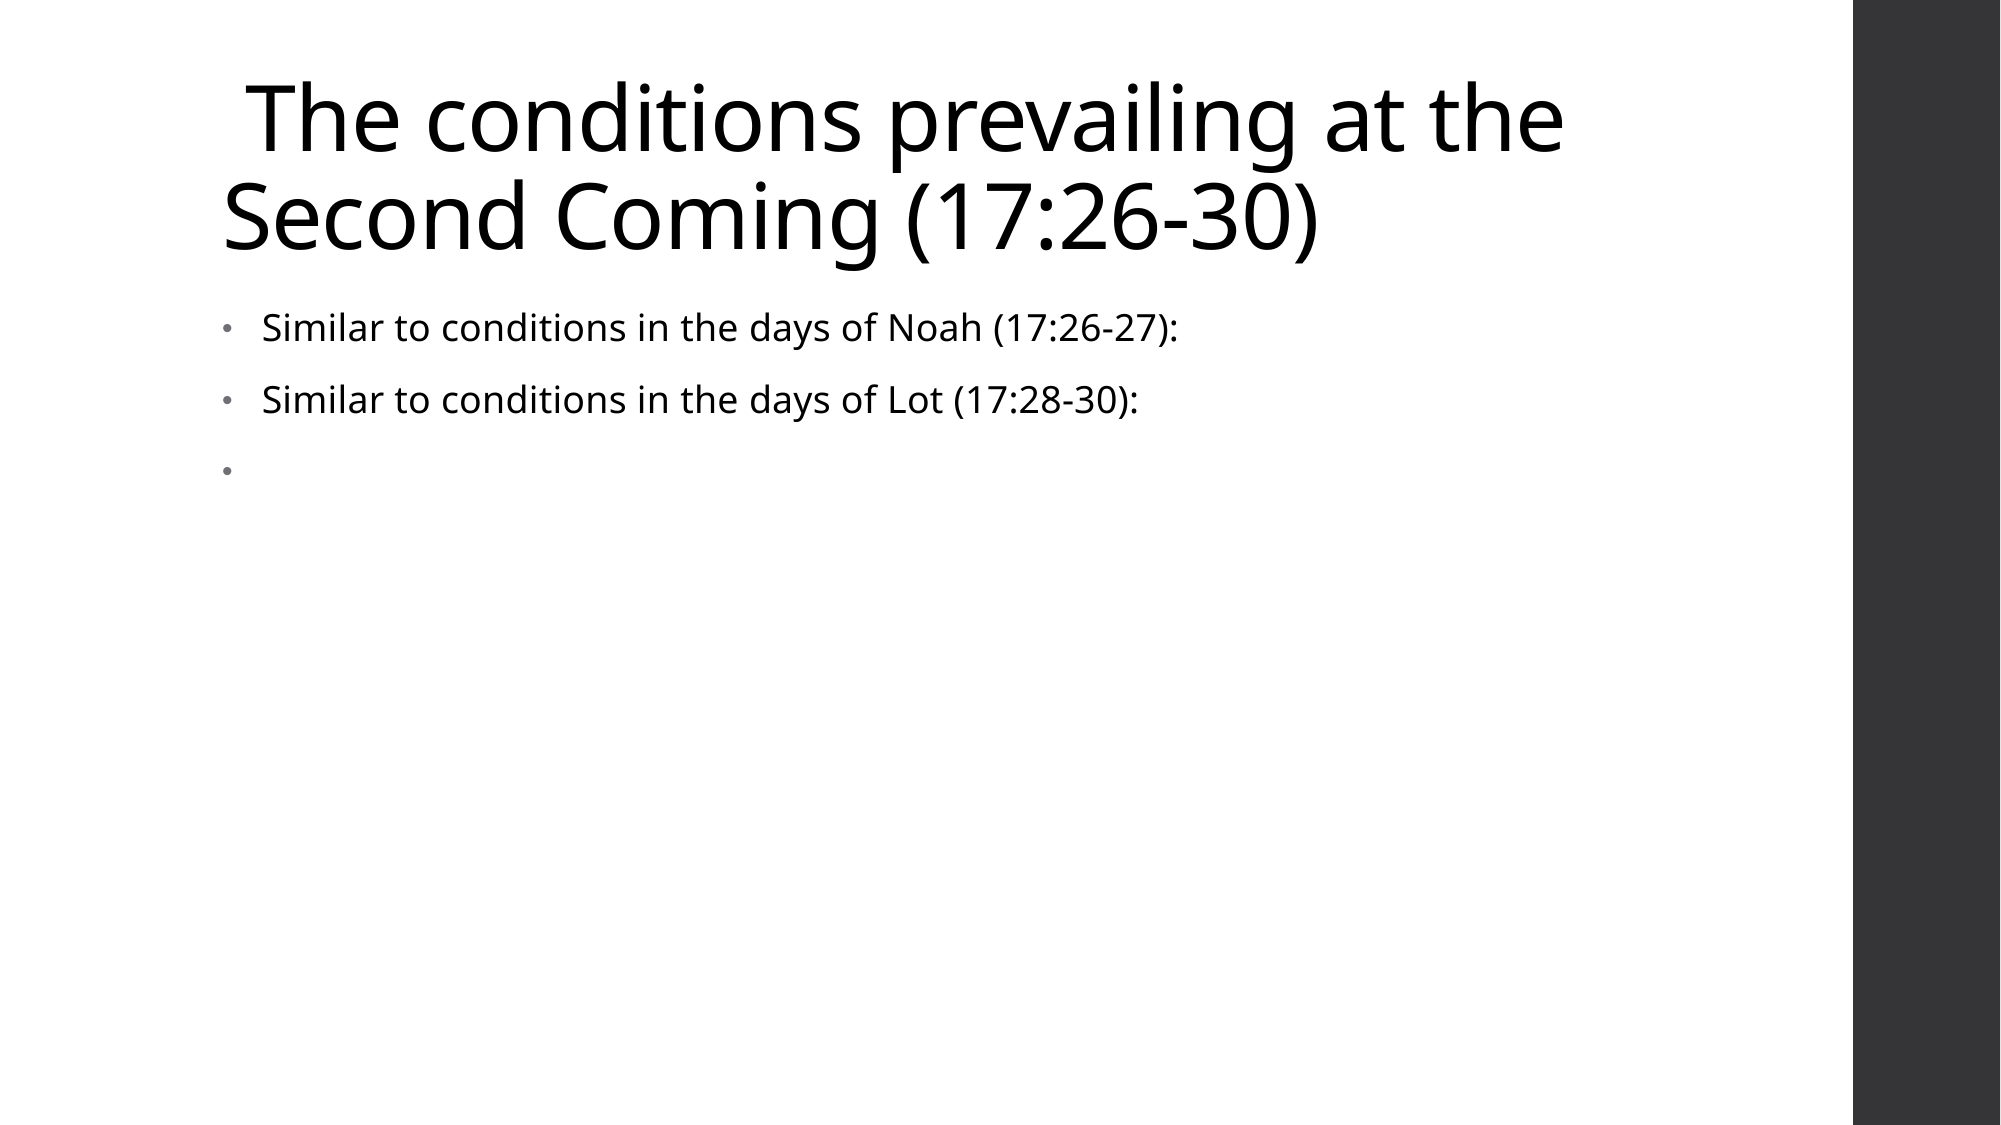

# The conditions prevailing at the Second Coming (17:26-30)
 Similar to conditions in the days of Noah (17:26-27):
 Similar to conditions in the days of Lot (17:28-30):